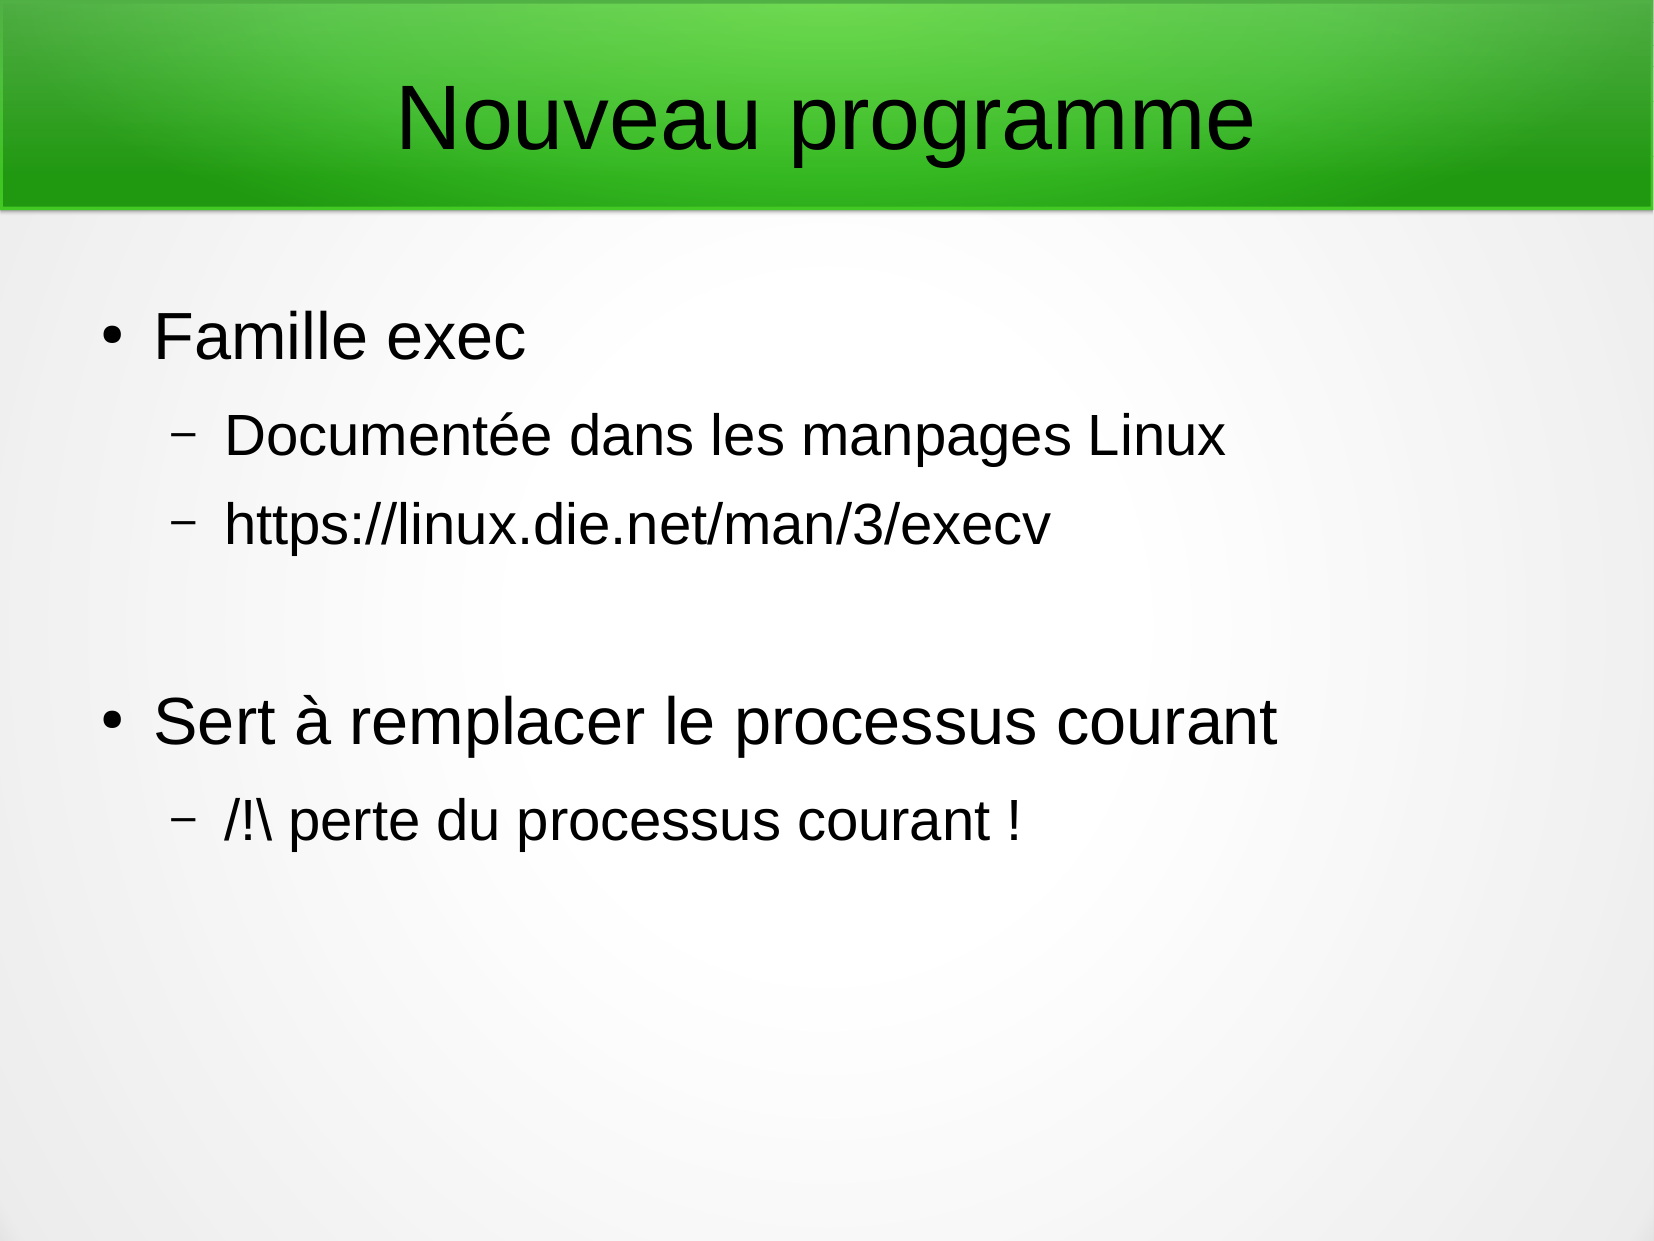

# Nouveau programme
Famille exec
Documentée dans les manpages Linux
https://linux.die.net/man/3/execv
Sert à remplacer le processus courant
/!\ perte du processus courant !